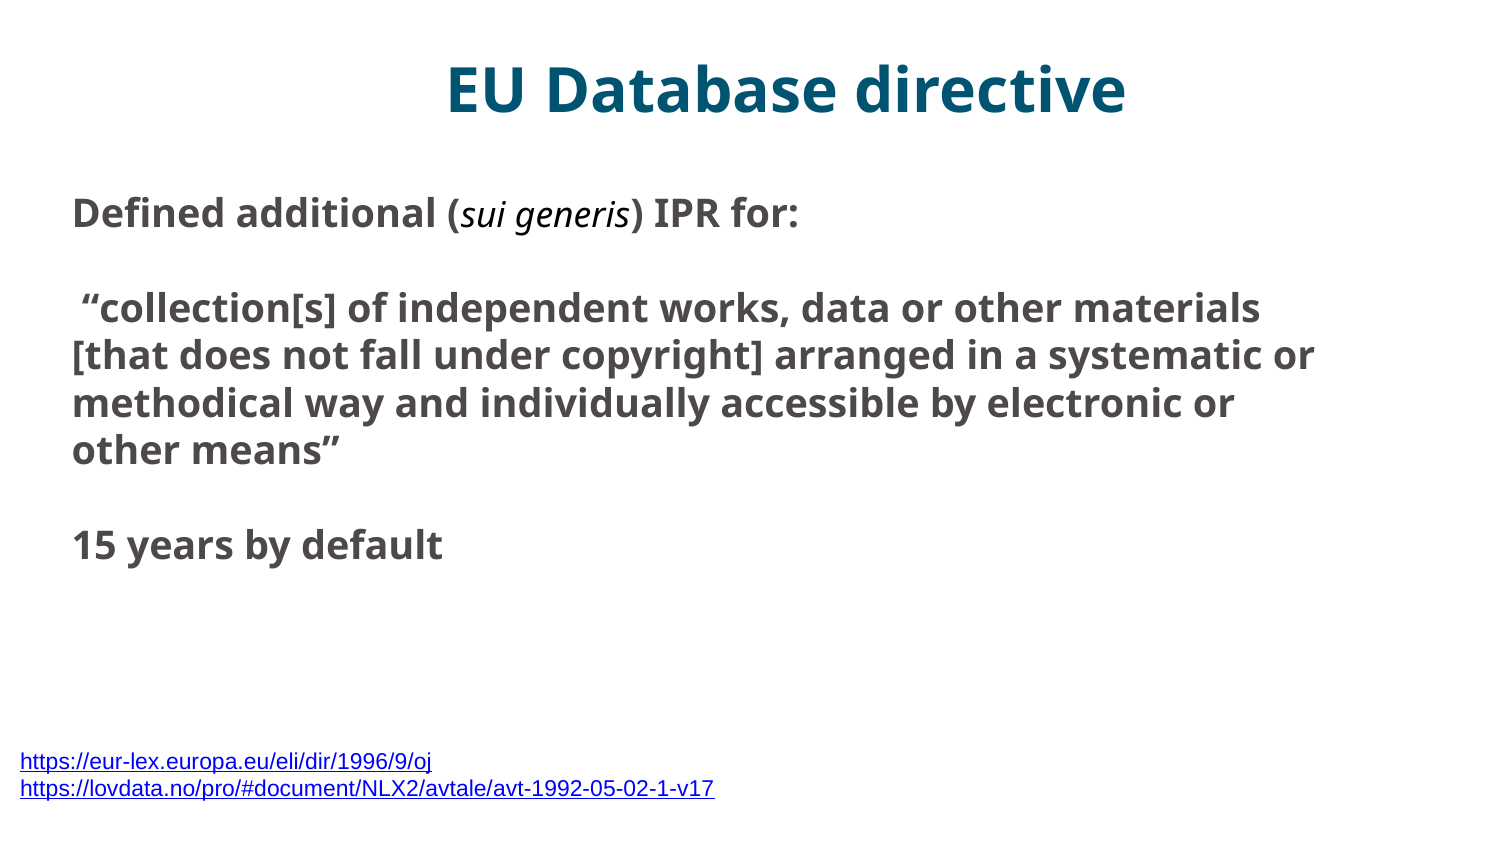

EU Database directive
Defined additional (sui generis) IPR for:
 “collection[s] of independent works, data or other materials [that does not fall under copyright] arranged in a systematic or methodical way and individually accessible by electronic or other means”
15 years by default
https://eur-lex.europa.eu/eli/dir/1996/9/oj
https://lovdata.no/pro/#document/NLX2/avtale/avt-1992-05-02-1-v17